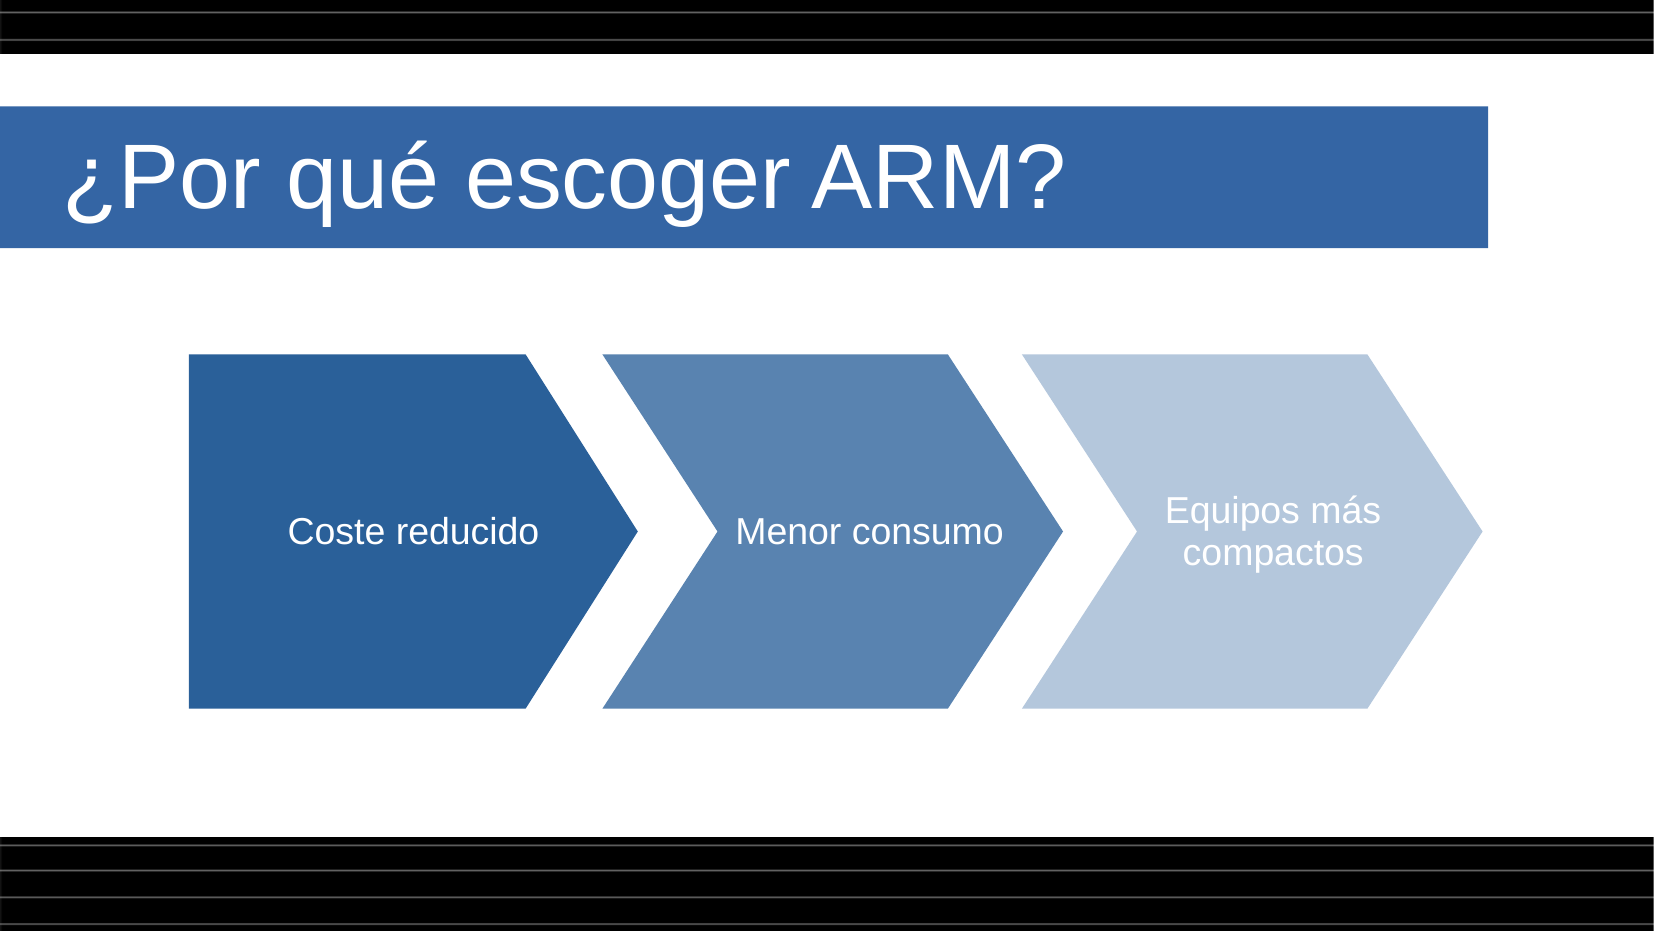

# ¿Por qué escoger ARM?
Coste reducido
 Menor consumo
 Equipos más
 compactos